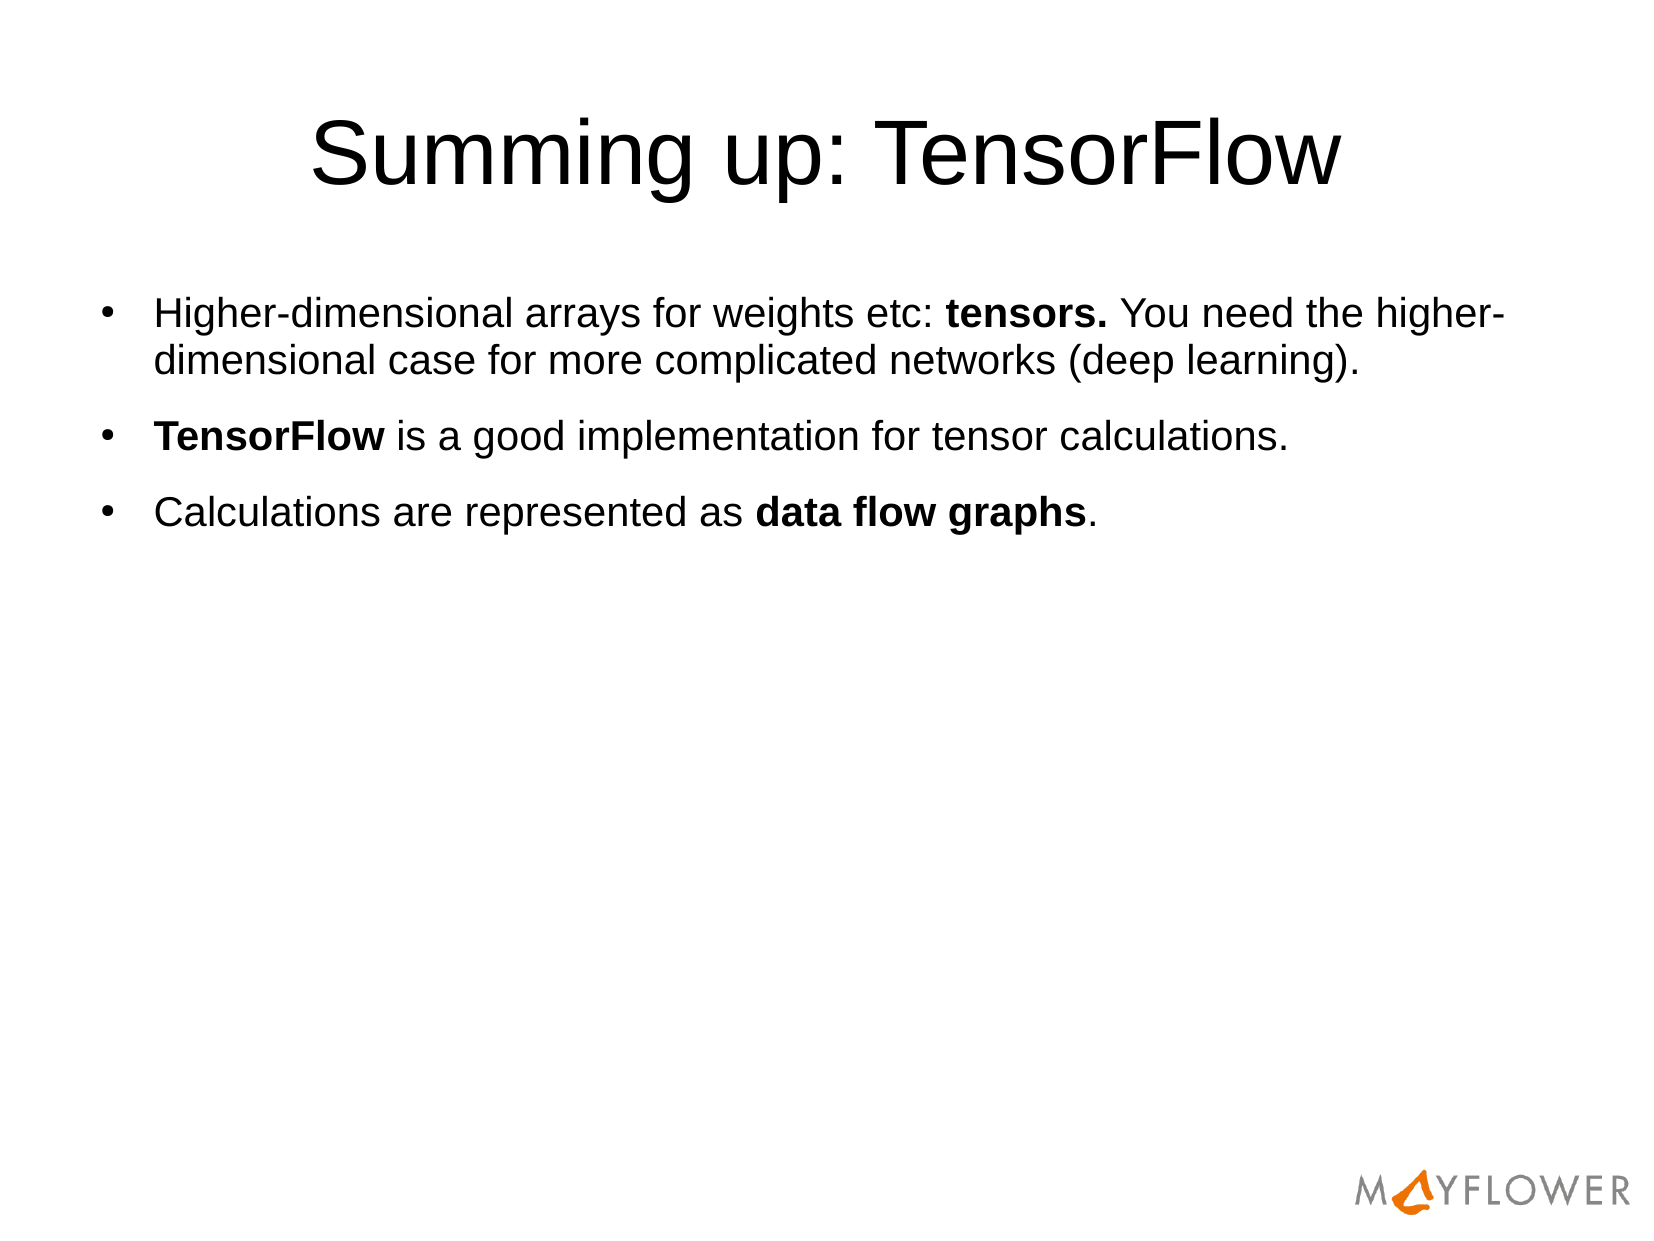

# Summing up: TensorFlow
Higher-dimensional arrays for weights etc: tensors. You need the higher-dimensional case for more complicated networks (deep learning).
TensorFlow is a good implementation for tensor calculations.
Calculations are represented as data flow graphs.